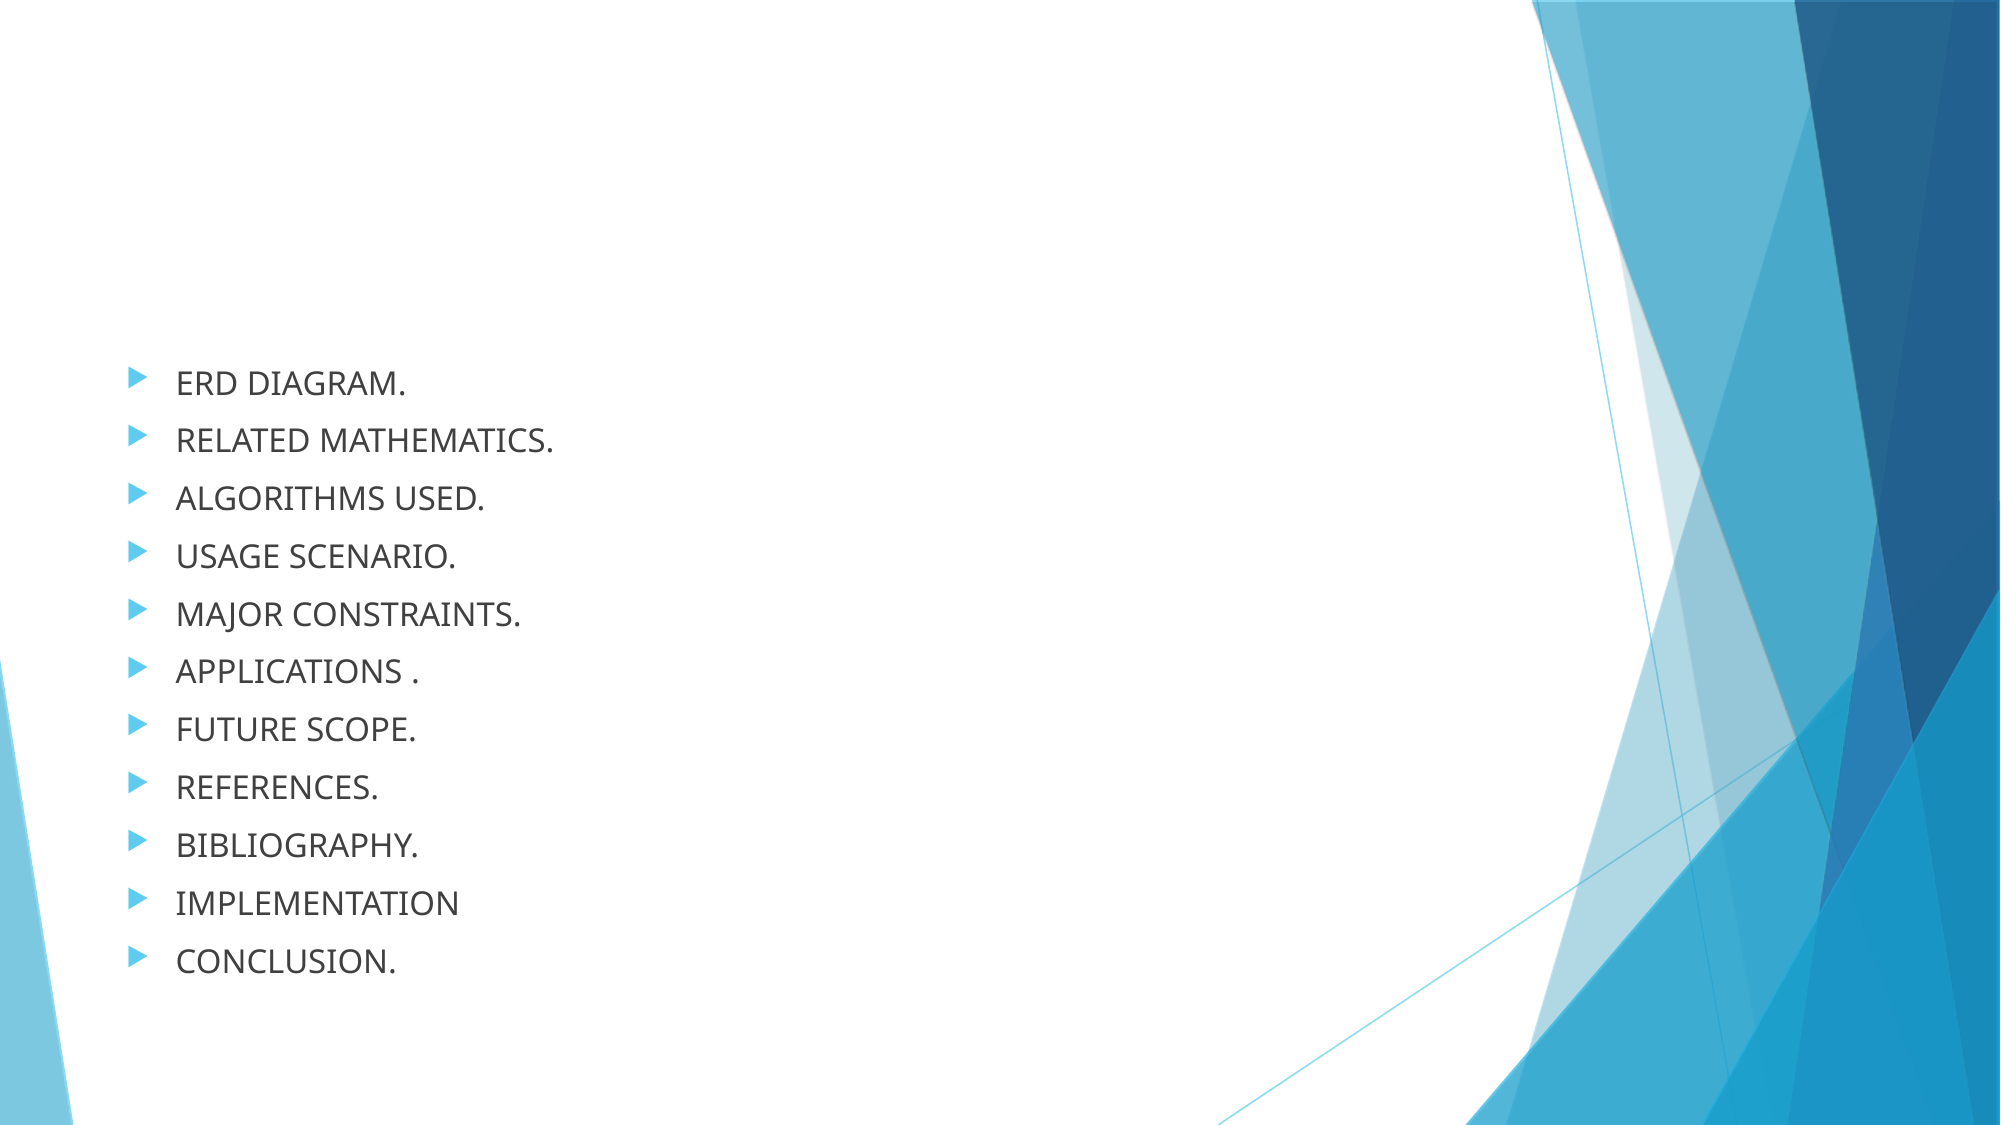

#
ERD DIAGRAM.
RELATED MATHEMATICS.
ALGORITHMS USED.
USAGE SCENARIO.
MAJOR CONSTRAINTS.
APPLICATIONS .
FUTURE SCOPE.
REFERENCES.
BIBLIOGRAPHY.
IMPLEMENTATION
CONCLUSION.